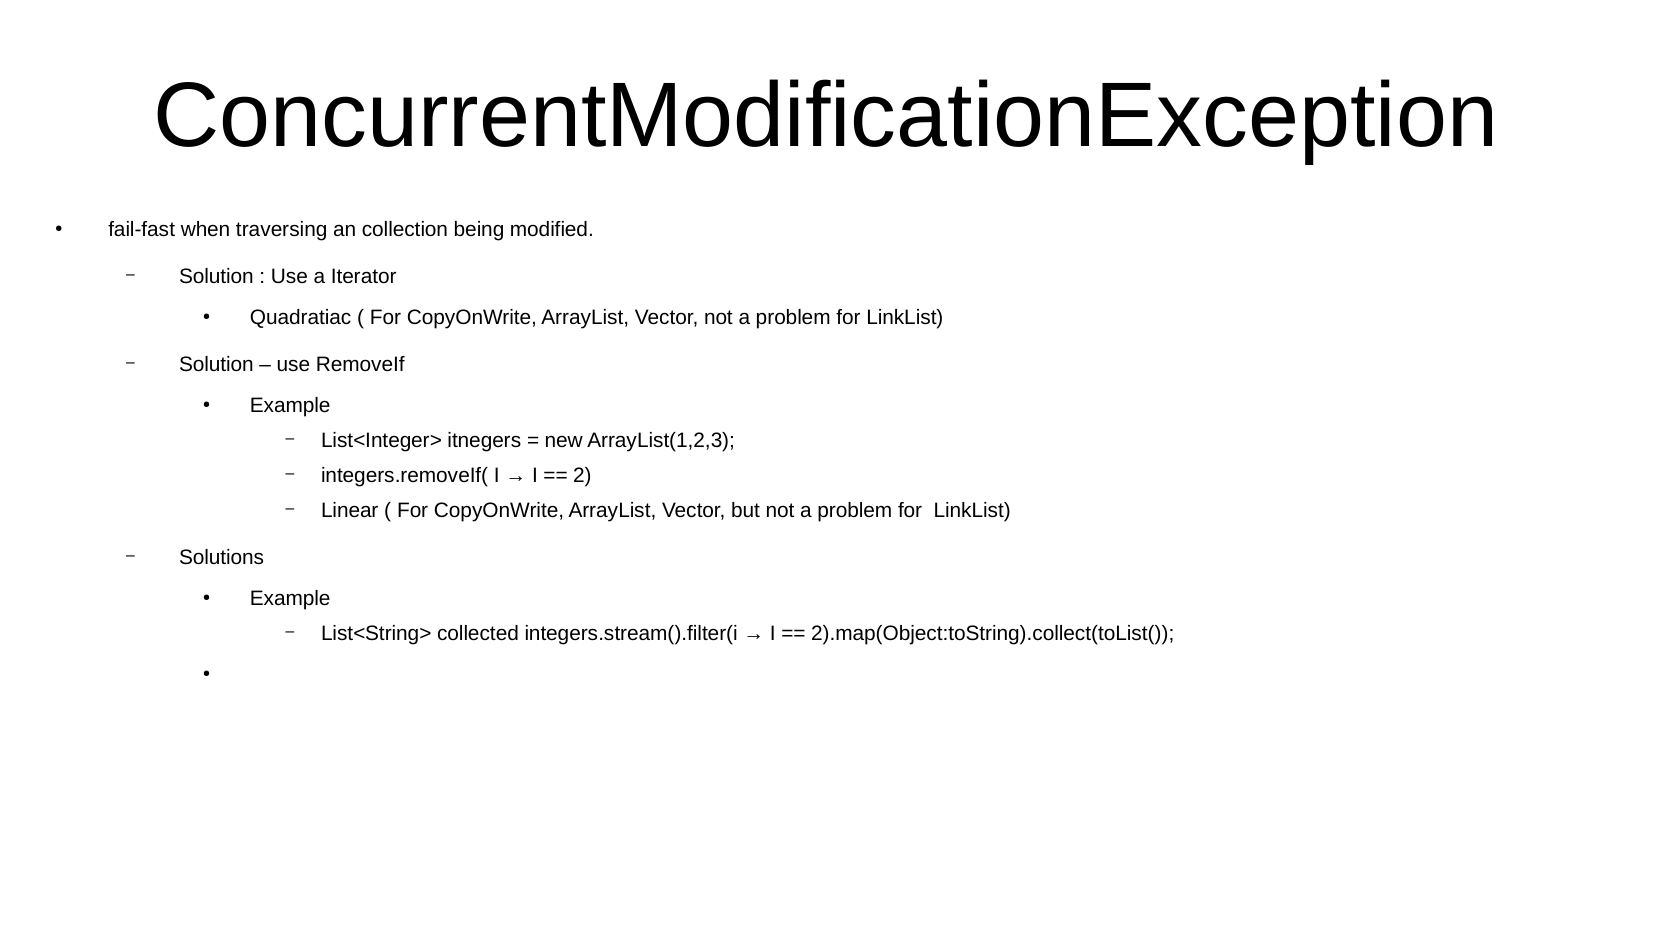

# ConcurrentModificationException
fail-fast when traversing an collection being modified.
Solution : Use a Iterator
Quadratiac ( For CopyOnWrite, ArrayList, Vector, not a problem for LinkList)
Solution – use RemoveIf
Example
List<Integer> itnegers = new ArrayList(1,2,3);
integers.removeIf( I → I == 2)
Linear ( For CopyOnWrite, ArrayList, Vector, but not a problem for LinkList)
Solutions
Example
List<String> collected integers.stream().filter(i → I == 2).map(Object:toString).collect(toList());